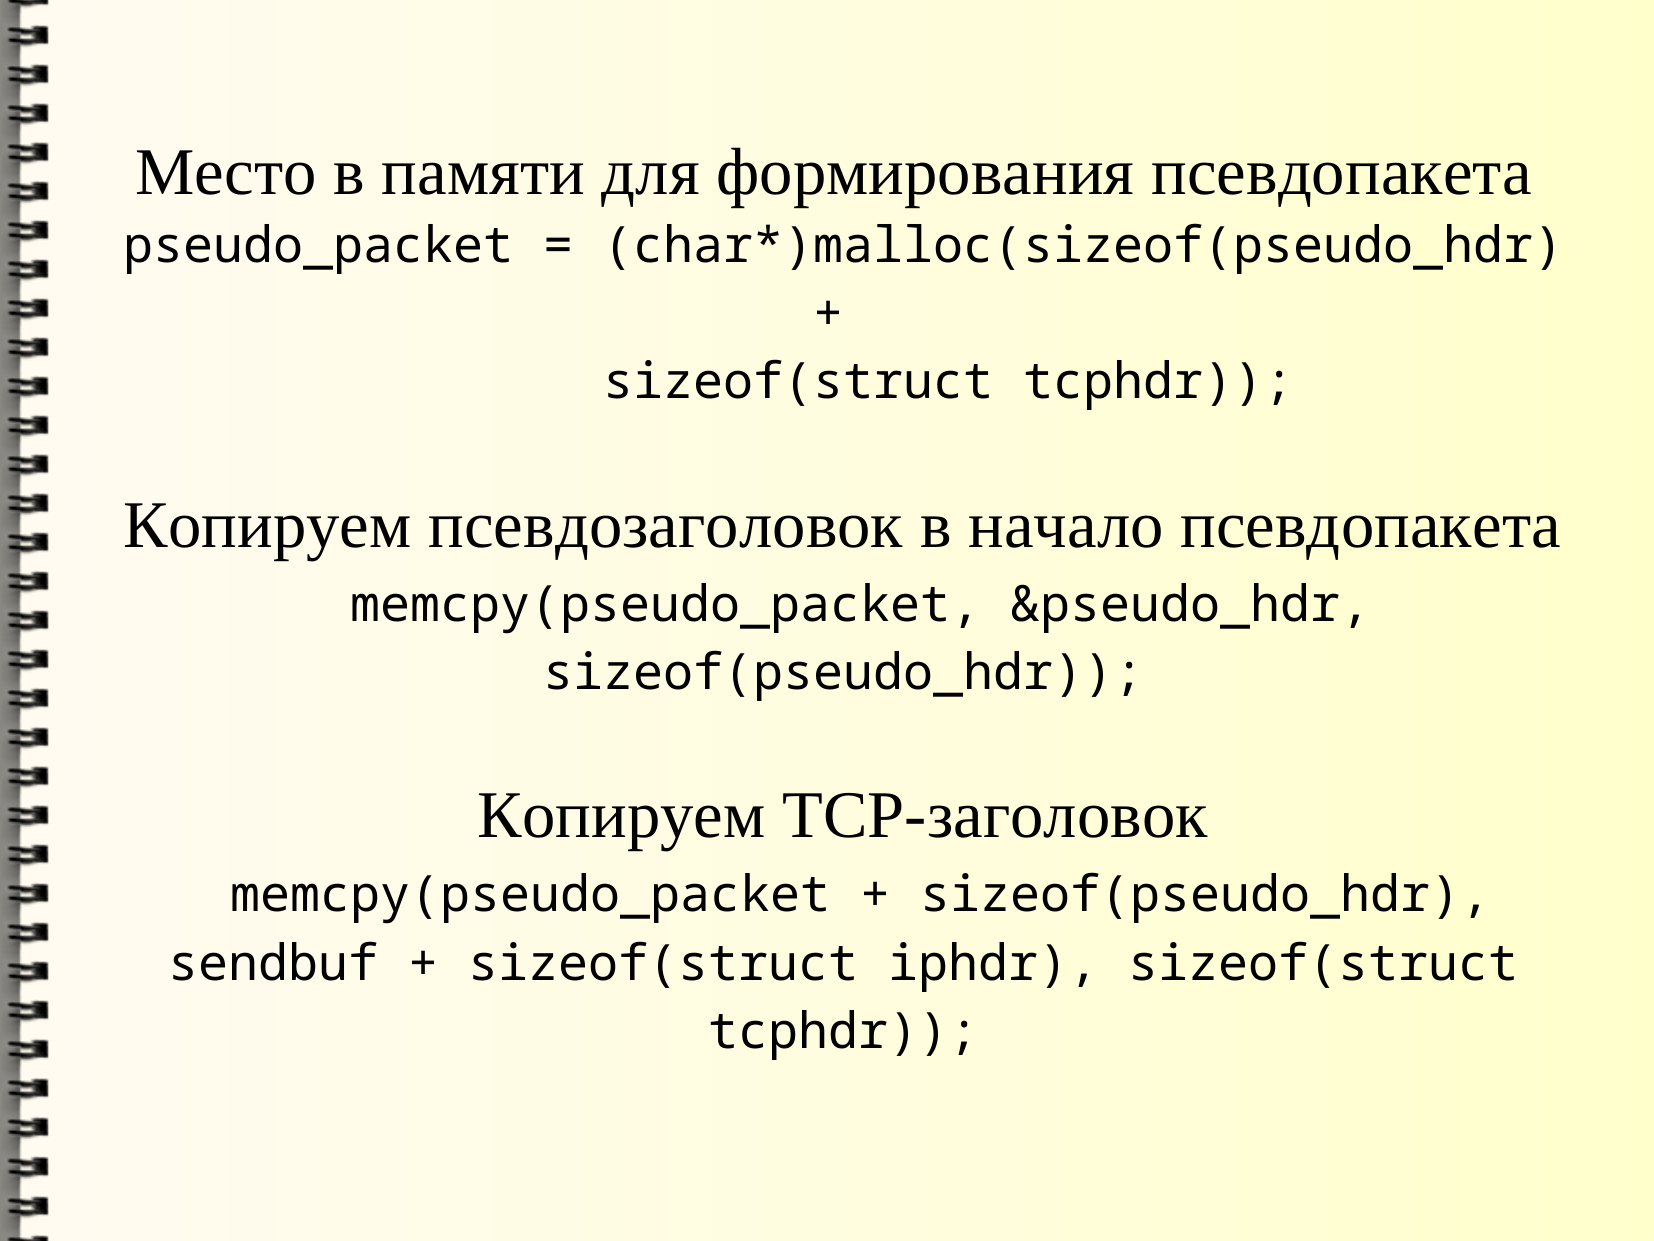

# Место в памяти для формирования псевдопакета
pseudo_packet = (char*)malloc(sizeof(pseudo_hdr) +
 sizeof(struct tcphdr));
Копируем псевдозаголовок в начало псевдопакета
 memcpy(pseudo_packet, &pseudo_hdr, sizeof(pseudo_hdr));
Копируем TCP-заголовок
 memcpy(pseudo_packet + sizeof(pseudo_hdr), sendbuf + sizeof(struct iphdr), sizeof(struct tcphdr));